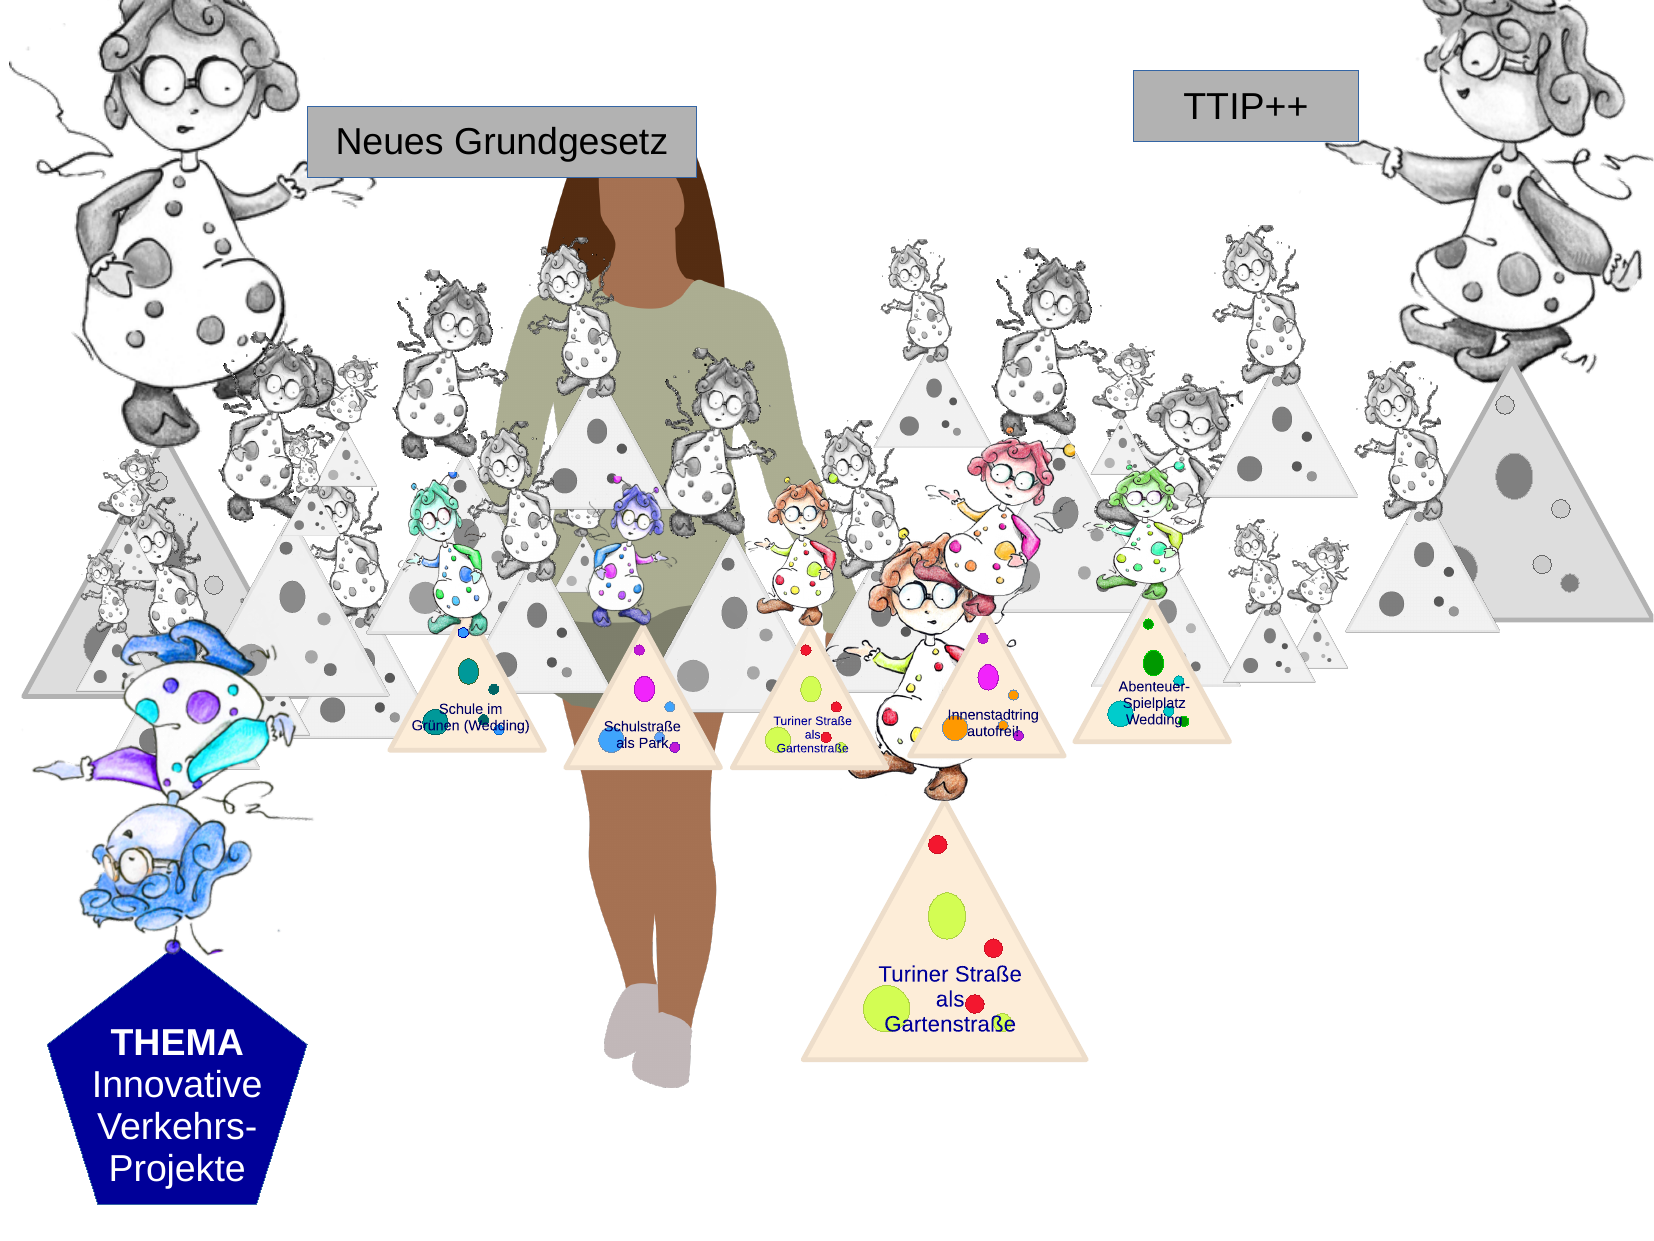

TTIP++
Neues Grundgesetz
THEMA
Innovative
Verkehrs-
Projekte